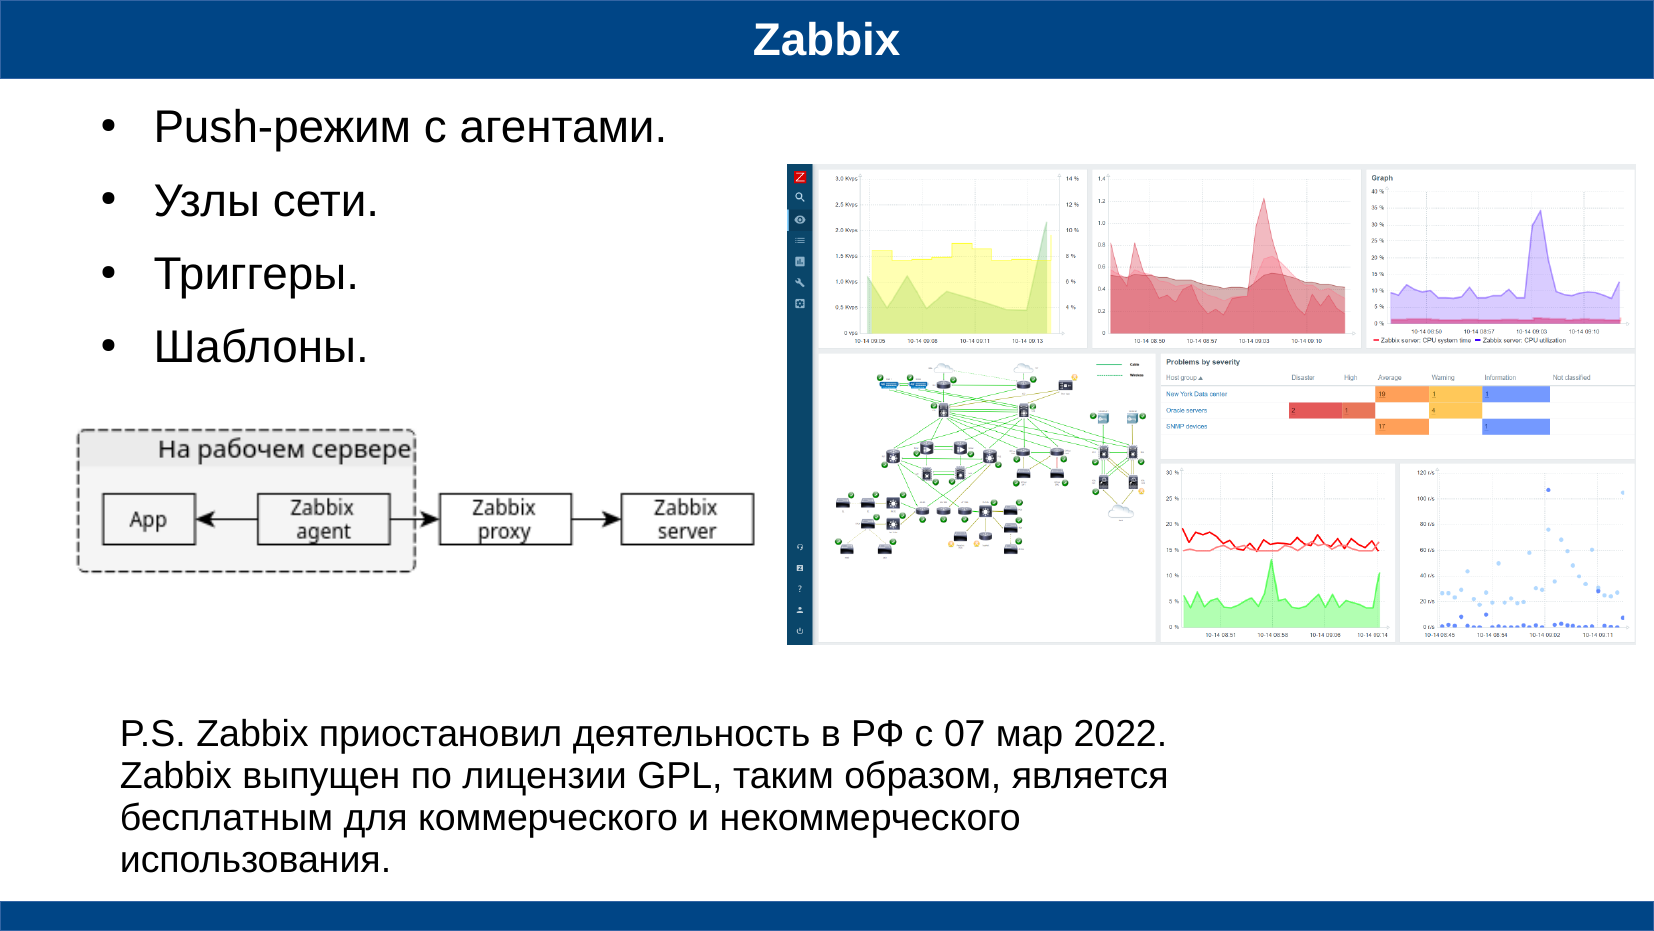

# Zabbix
Push-режим с агентами.
Узлы сети.
Триггеры.
Шаблоны.
P.S. Zabbix приостановил деятельность в РФ с 07 мар 2022. Zabbix выпущен по лицензии GPL, таким образом, является бесплатным для коммерческого и некоммерческого использования.